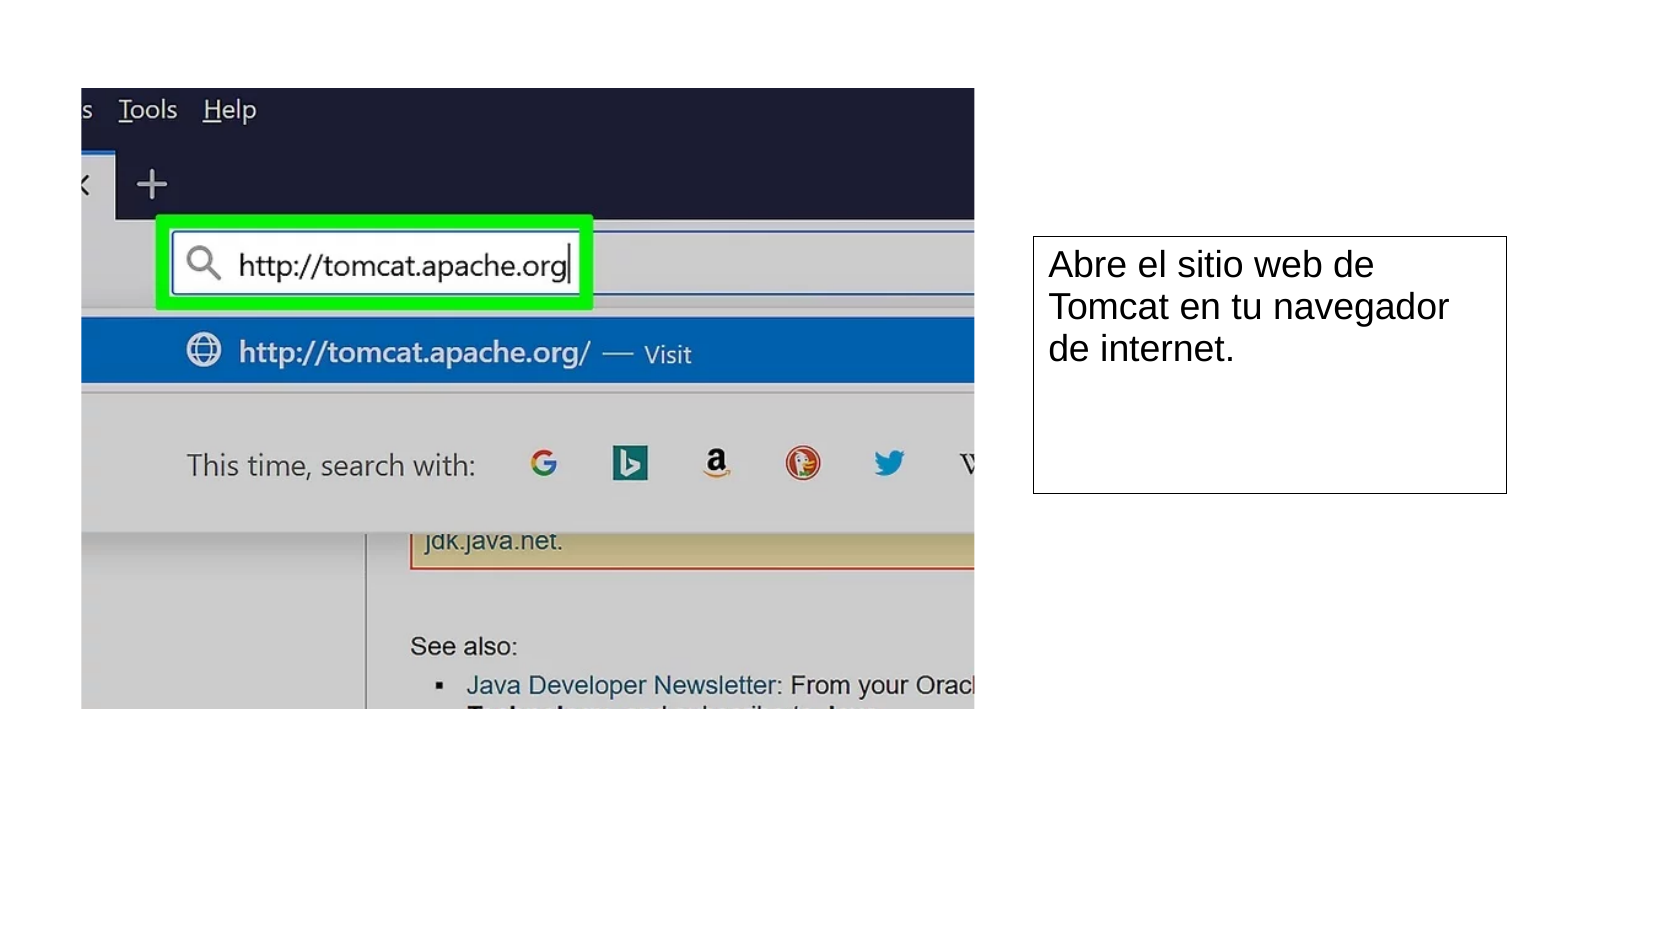

#
Abre el sitio web de Tomcat en tu navegador de internet.